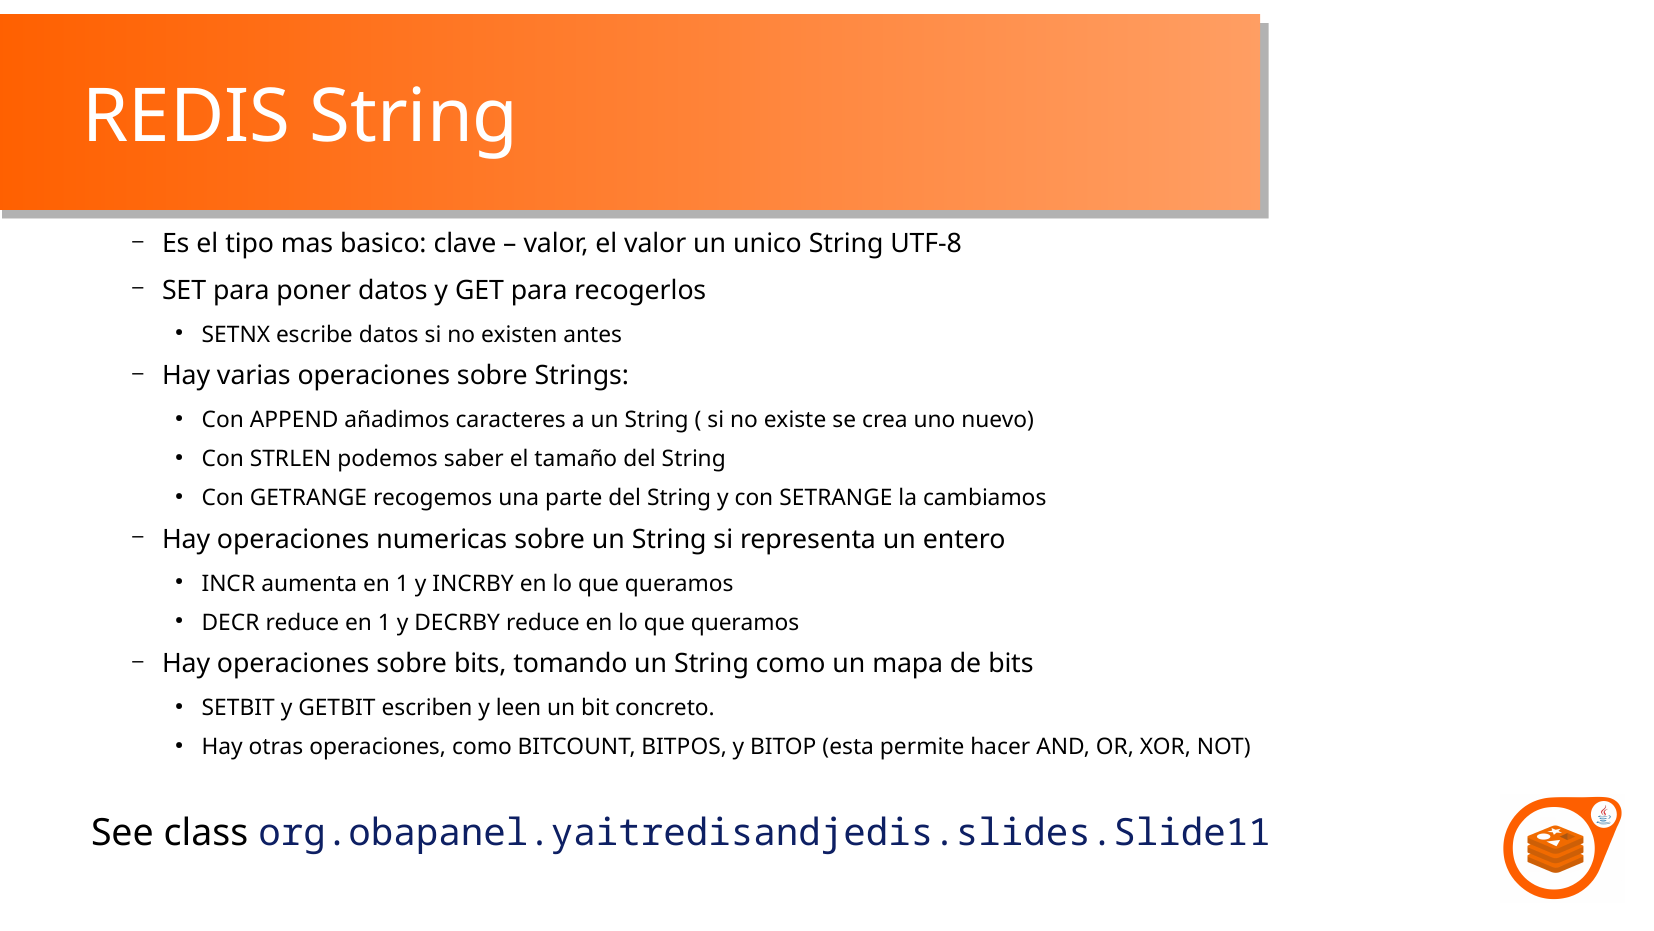

# REDIS String
Es el tipo mas basico: clave – valor, el valor un unico String UTF-8
SET para poner datos y GET para recogerlos
SETNX escribe datos si no existen antes
Hay varias operaciones sobre Strings:
Con APPEND añadimos caracteres a un String ( si no existe se crea uno nuevo)
Con STRLEN podemos saber el tamaño del String
Con GETRANGE recogemos una parte del String y con SETRANGE la cambiamos
Hay operaciones numericas sobre un String si representa un entero
INCR aumenta en 1 y INCRBY en lo que queramos
DECR reduce en 1 y DECRBY reduce en lo que queramos
Hay operaciones sobre bits, tomando un String como un mapa de bits
SETBIT y GETBIT escriben y leen un bit concreto.
Hay otras operaciones, como BITCOUNT, BITPOS, y BITOP (esta permite hacer AND, OR, XOR, NOT)
See class org.obapanel.yaitredisandjedis.slides.Slide11